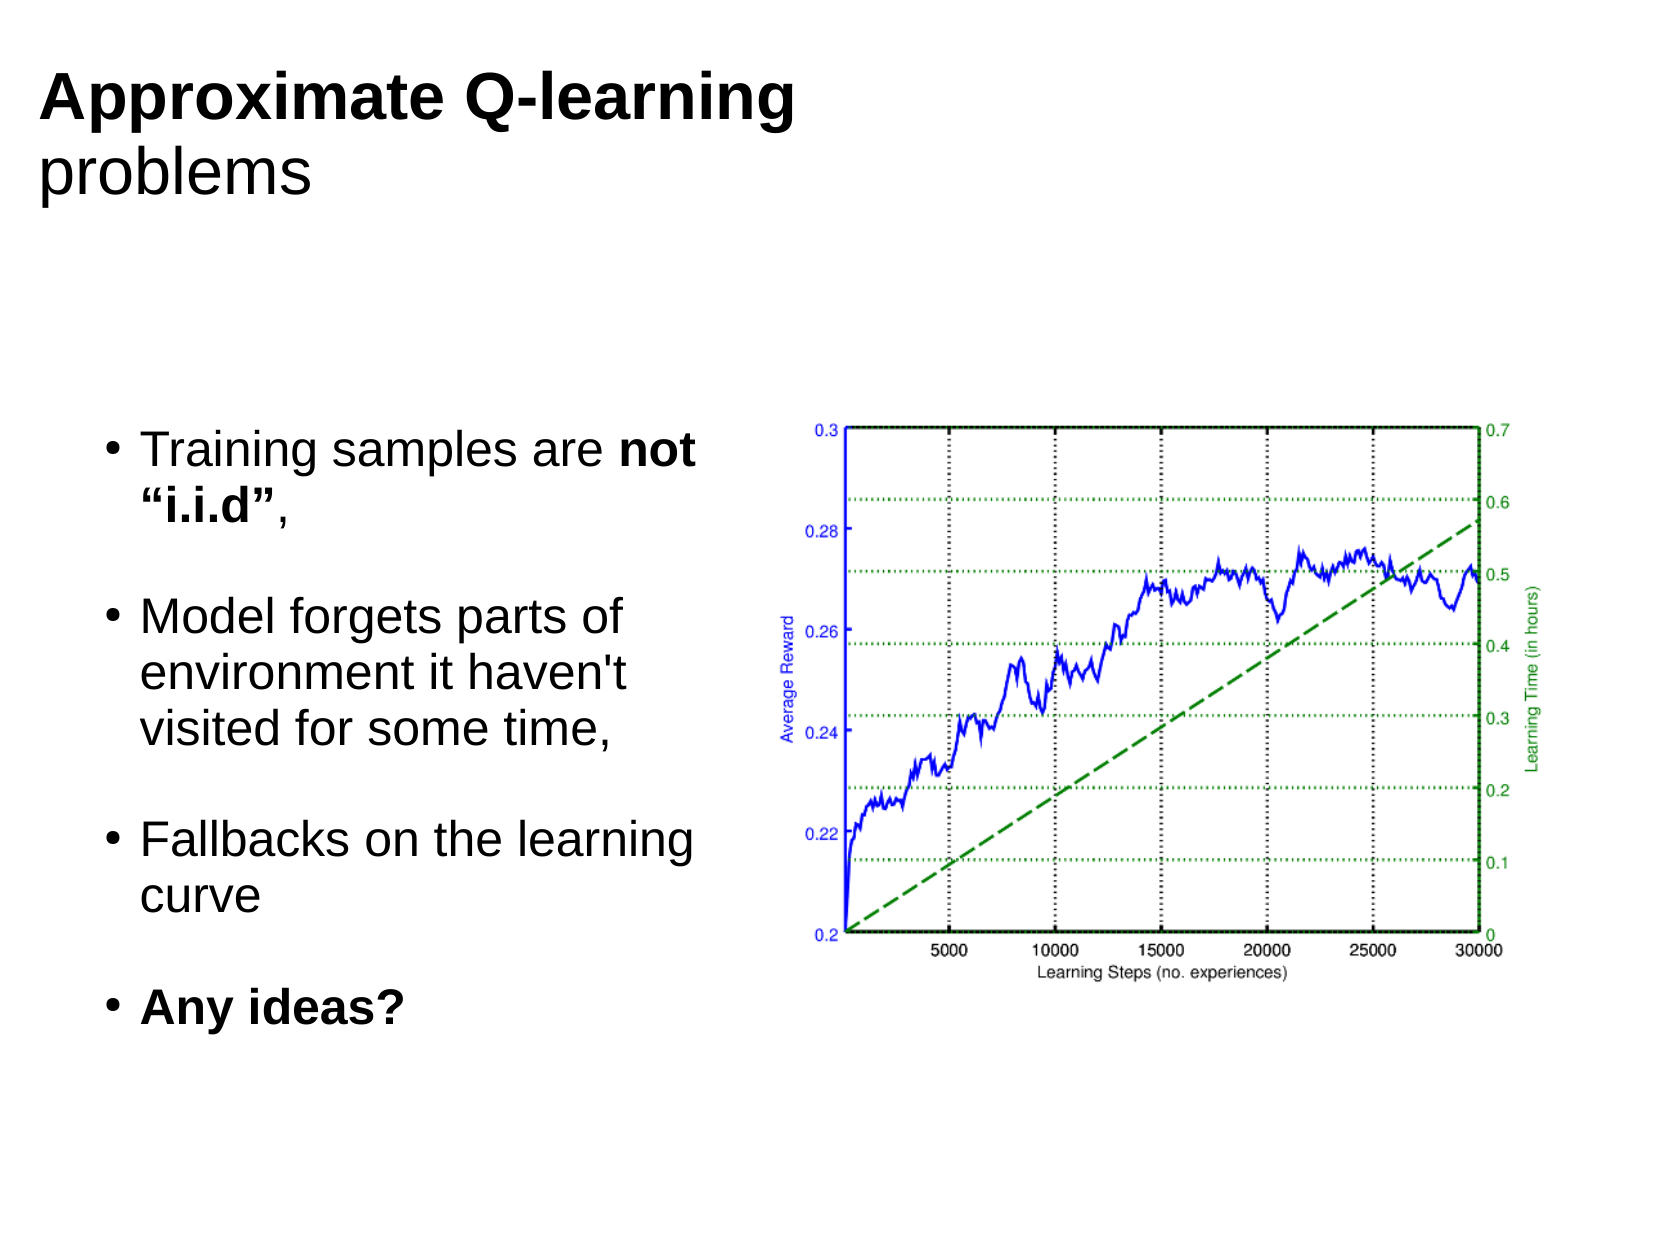

Approximate Q-learning
problems
Training samples are not “i.i.d”,
Model forgets parts of environment it haven't visited for some time,
Fallbacks on the learning curve
Any ideas?